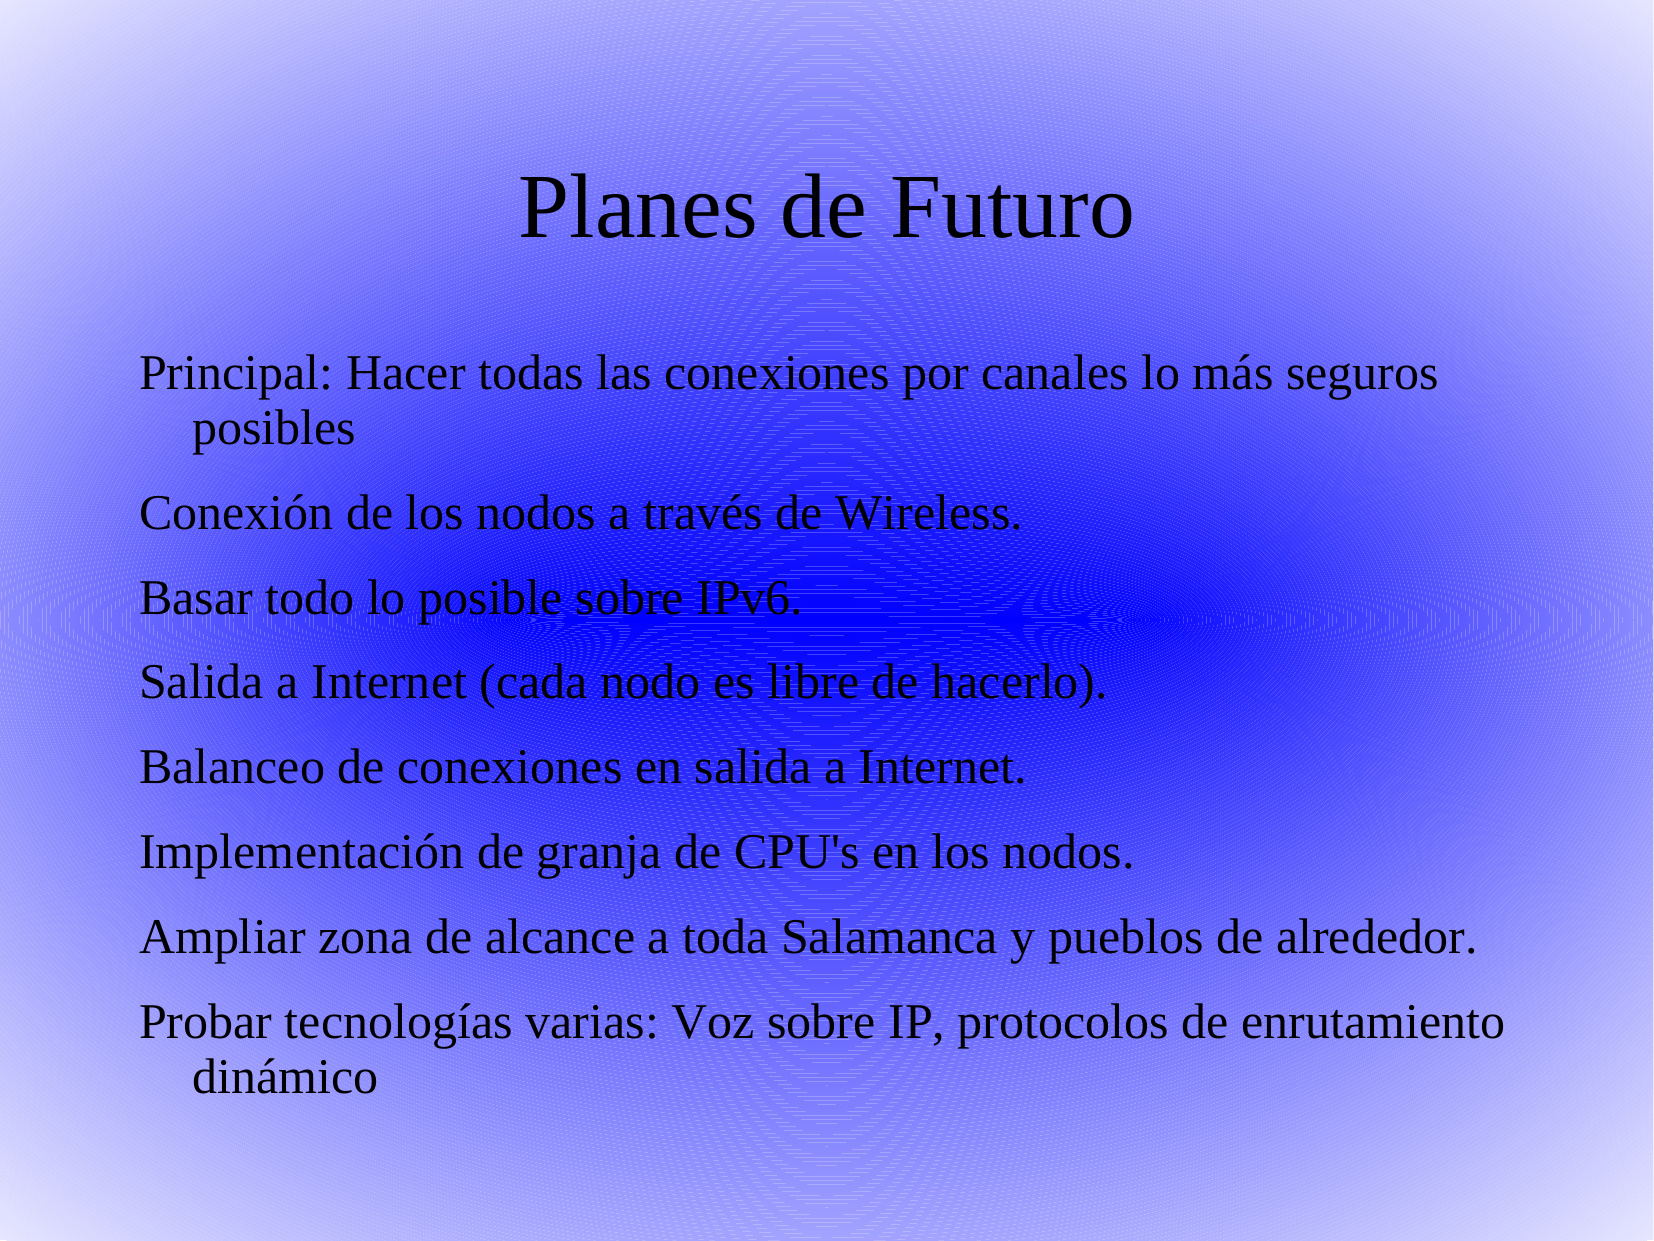

# Planes de Futuro
Principal: Hacer todas las conexiones por canales lo más seguros posibles
Conexión de los nodos a través de Wireless.
Basar todo lo posible sobre IPv6.
Salida a Internet (cada nodo es libre de hacerlo).
Balanceo de conexiones en salida a Internet.
Implementación de granja de CPU's en los nodos.
Ampliar zona de alcance a toda Salamanca y pueblos de alrededor.
Probar tecnologías varias: Voz sobre IP, protocolos de enrutamiento dinámico